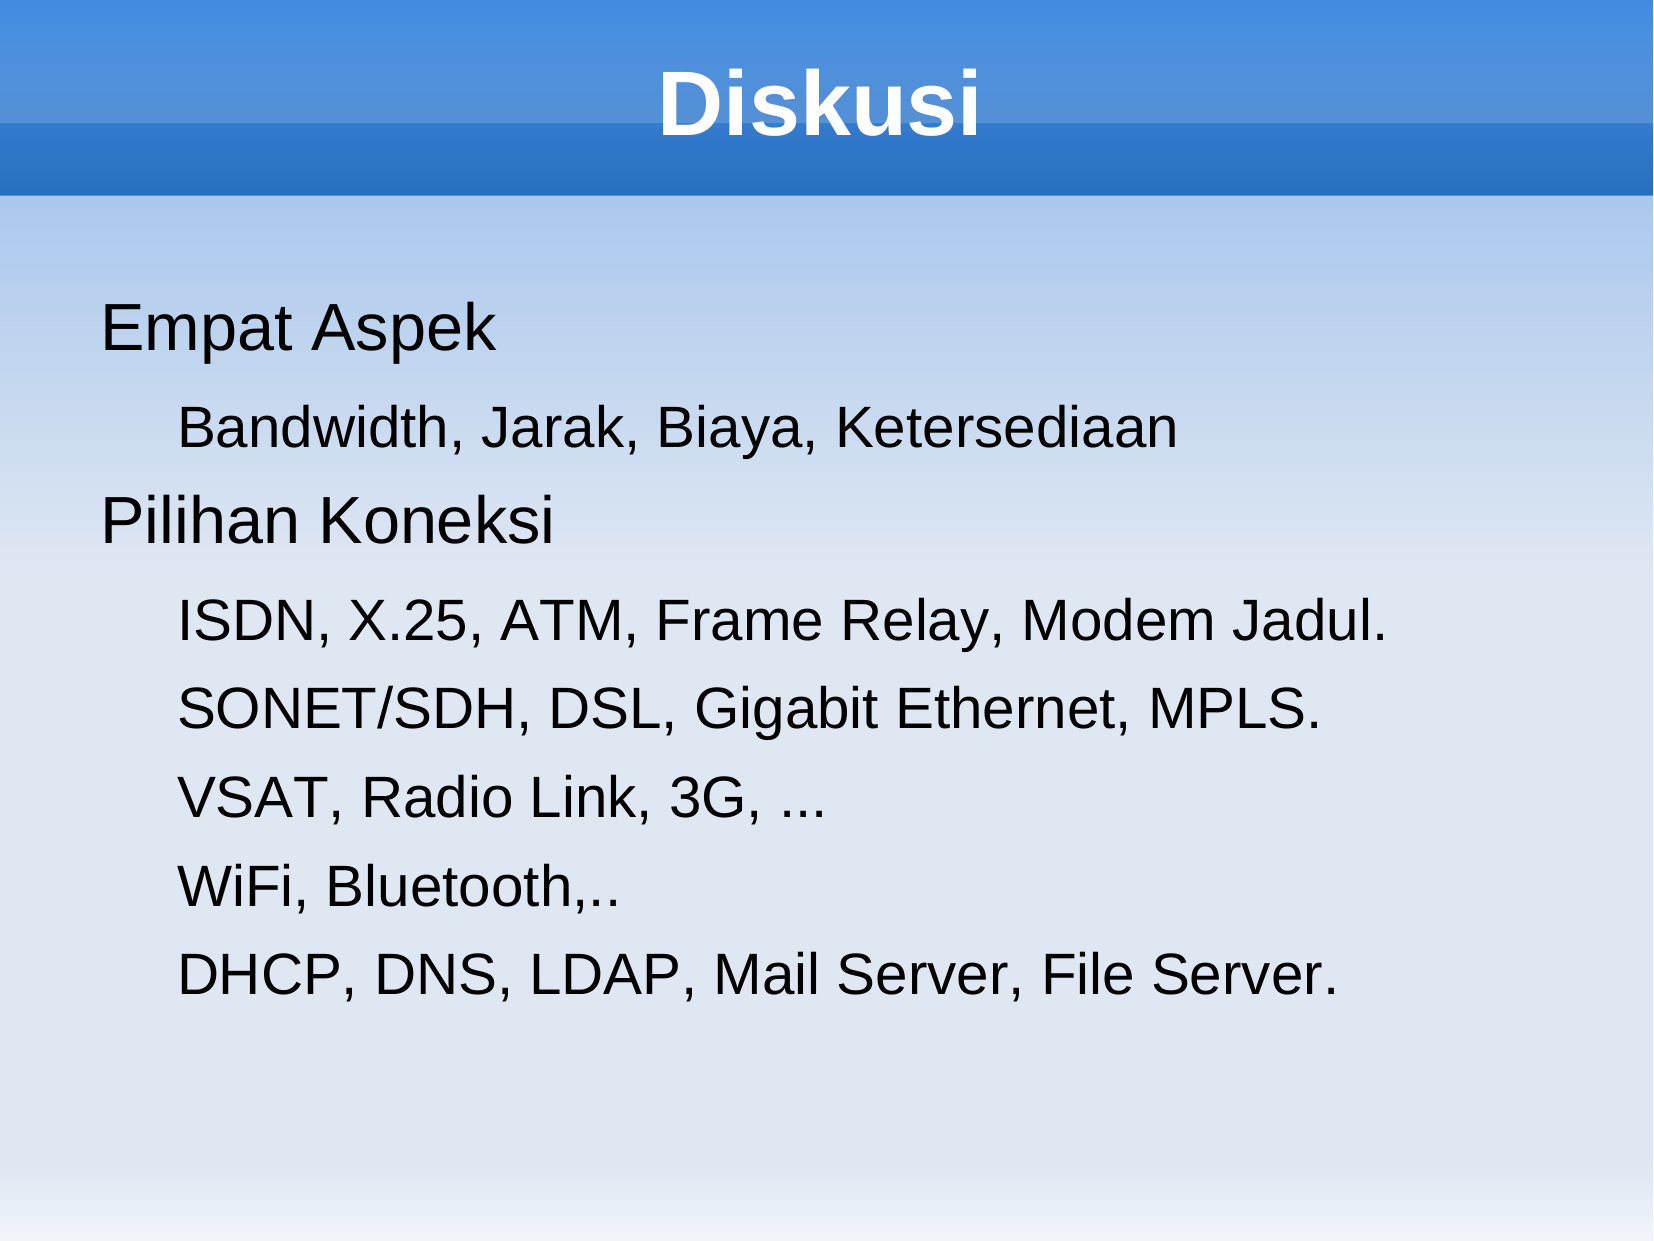

# Diskusi
Empat Aspek
Bandwidth, Jarak, Biaya, Ketersediaan
Pilihan Koneksi
ISDN, X.25, ATM, Frame Relay, Modem Jadul.
SONET/SDH, DSL, Gigabit Ethernet, MPLS.
VSAT, Radio Link, 3G, ...
WiFi, Bluetooth,..
DHCP, DNS, LDAP, Mail Server, File Server.